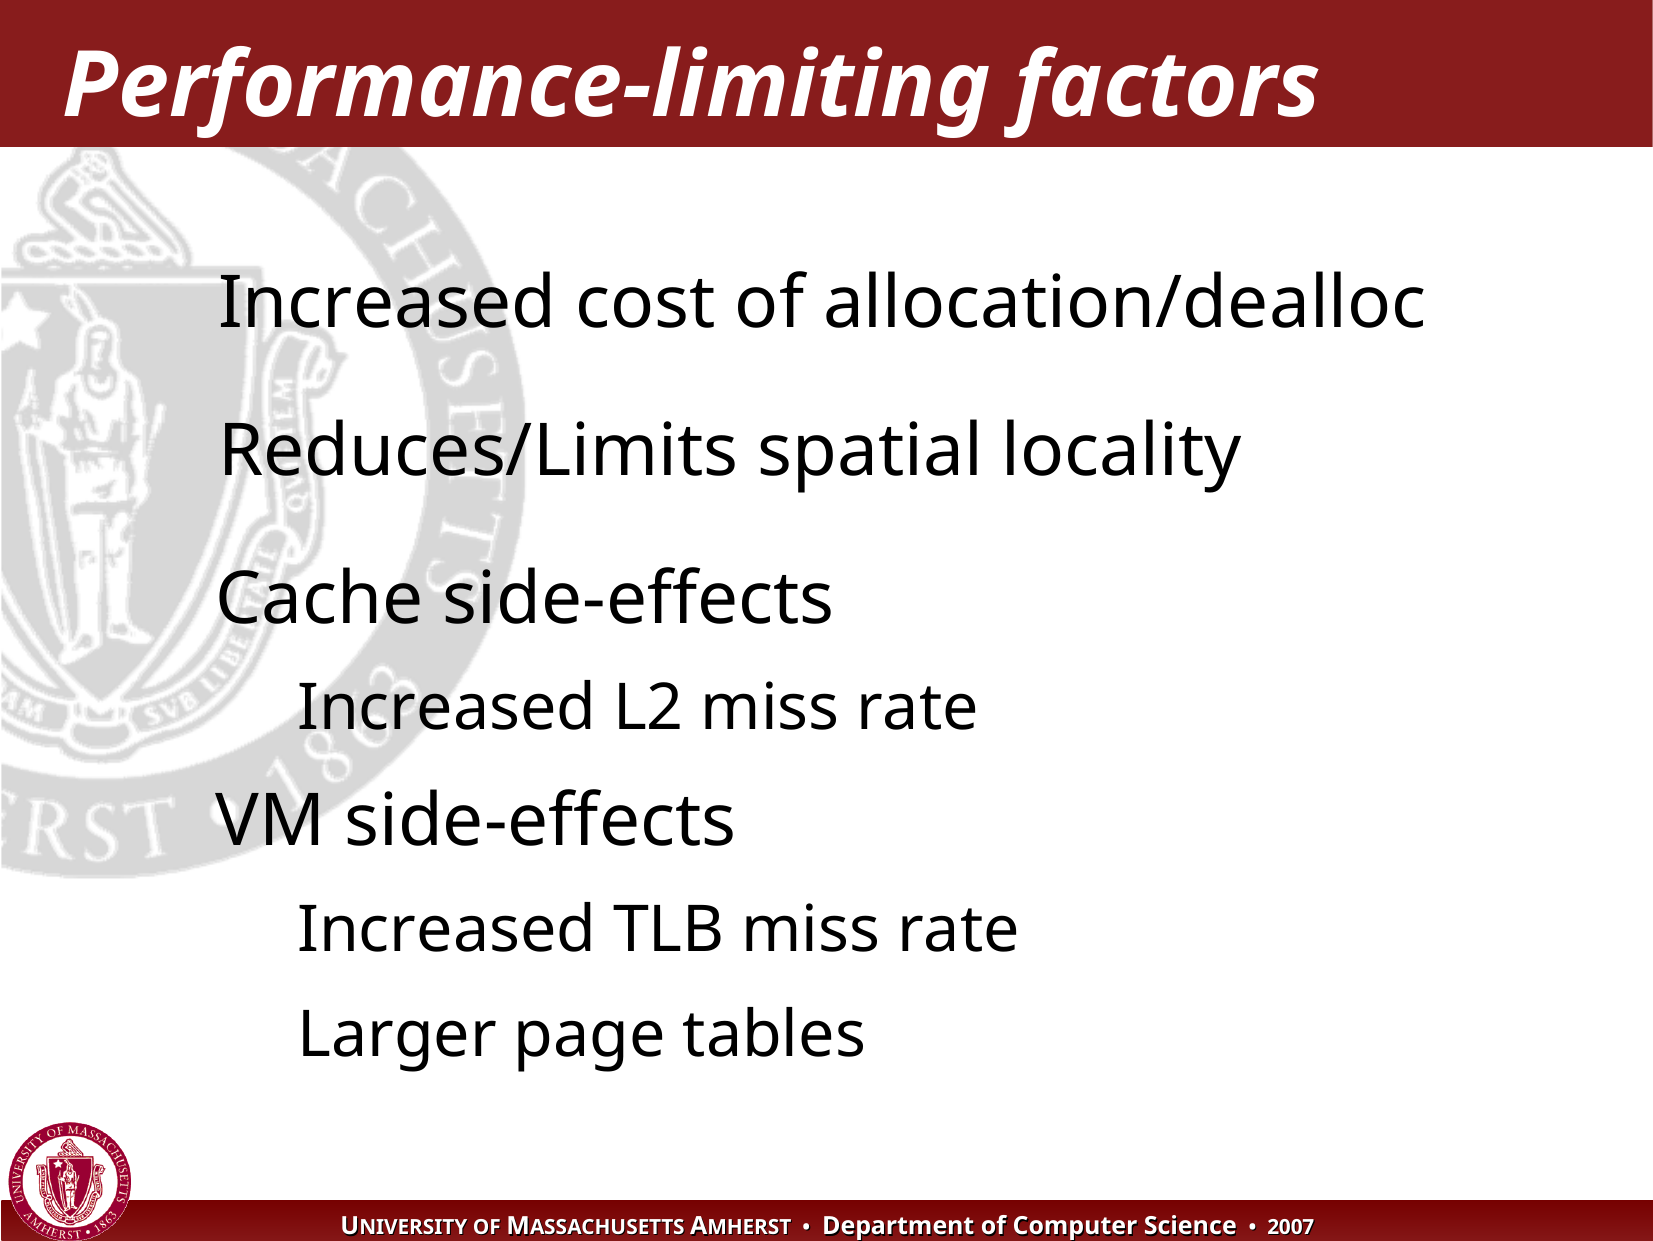

# Performance-limiting factors
Increased cost of allocation/dealloc
Reduces/Limits spatial locality
Cache side-effects
Increased L2 miss rate
VM side-effects
Increased TLB miss rate
Larger page tables